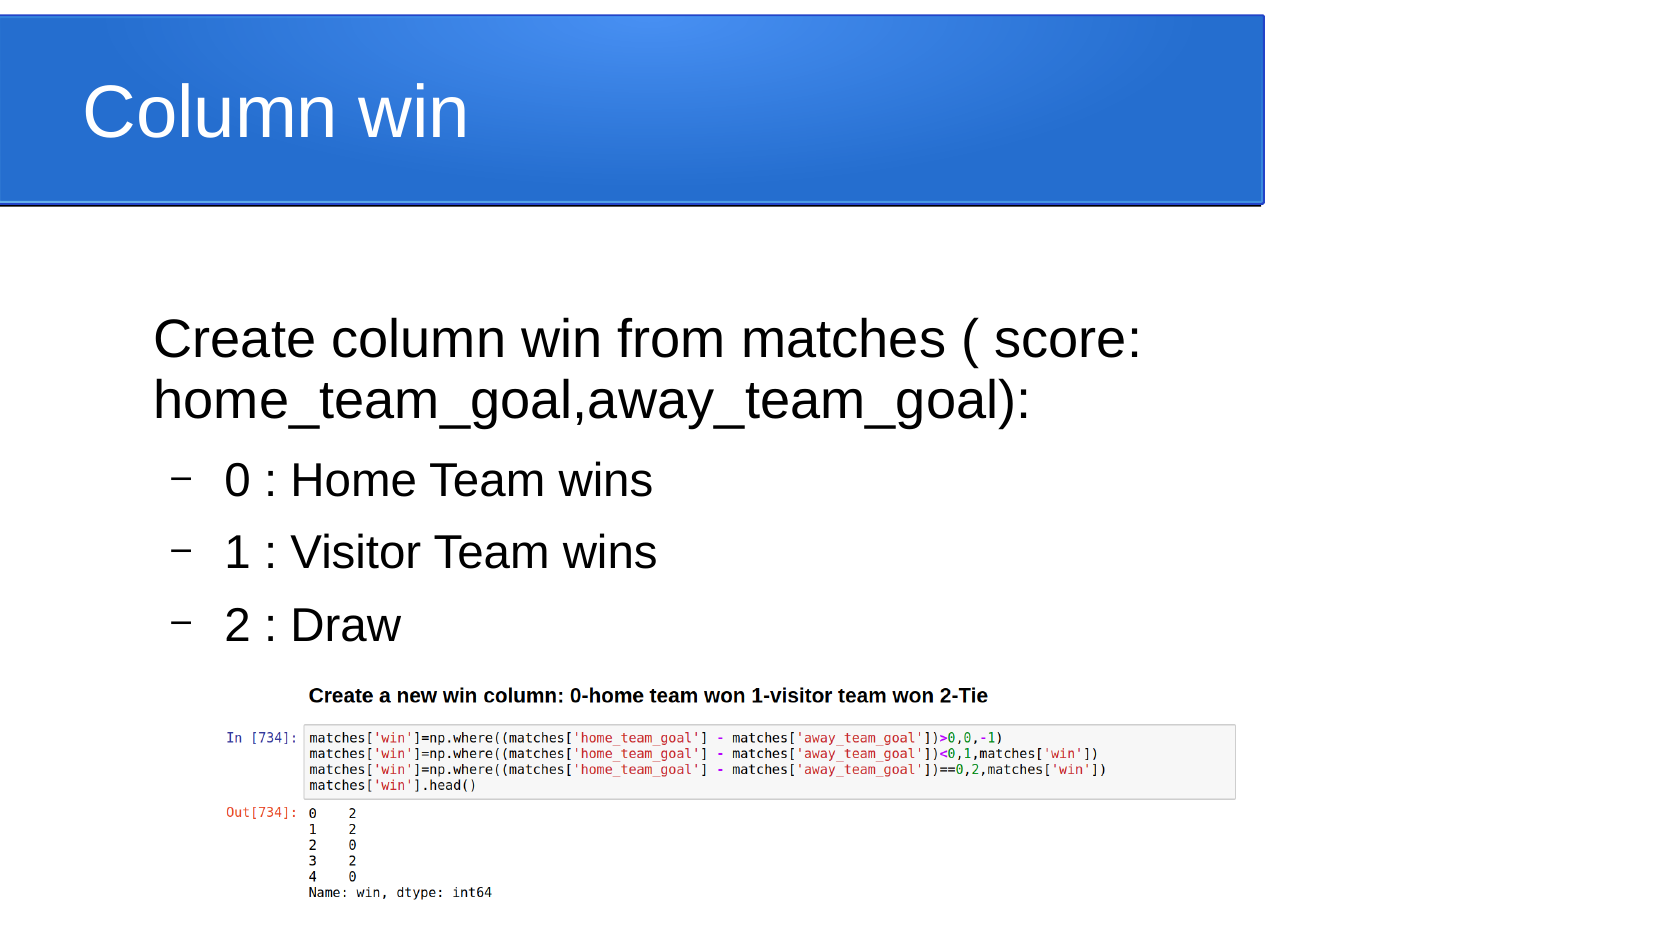

# Column win
Create column win from matches ( score: home_team_goal,away_team_goal):
0 : Home Team wins
1 : Visitor Team wins
2 : Draw